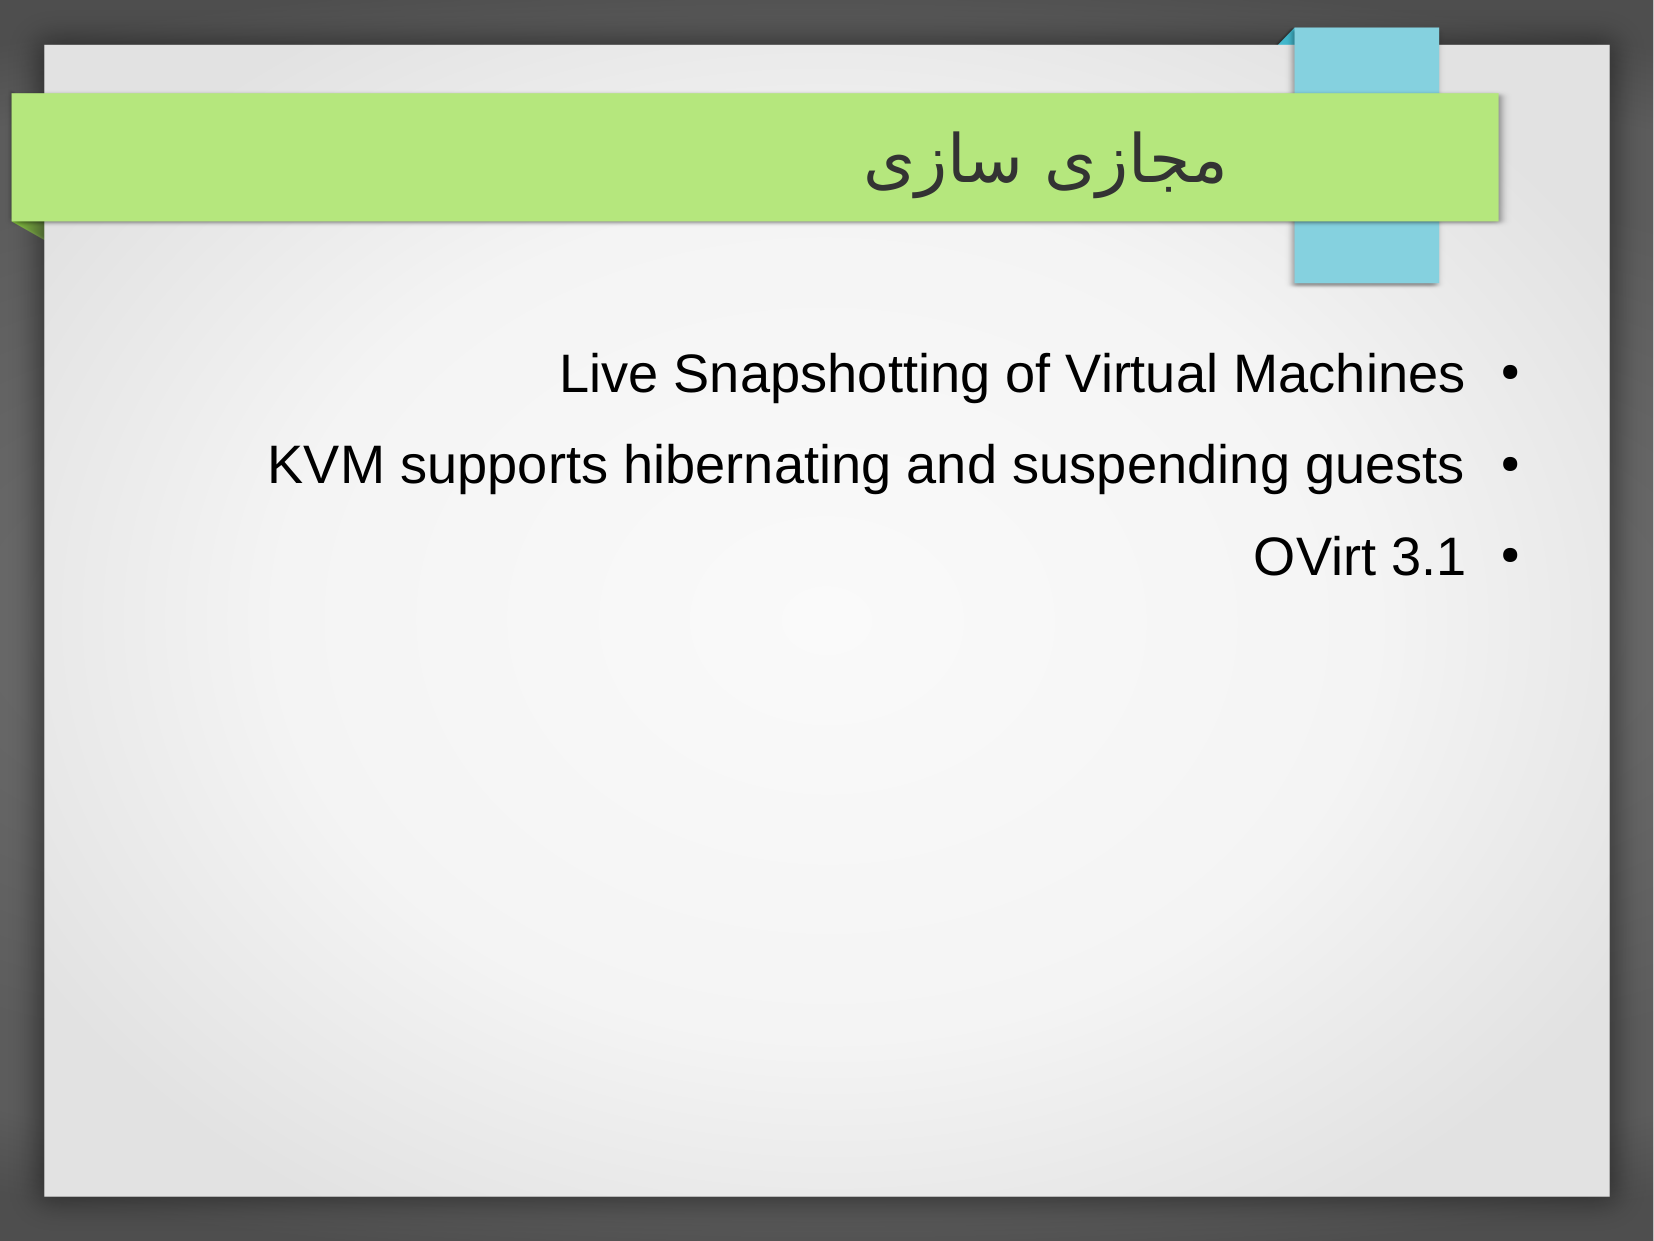

# مجازی سازی
Live Snapshotting of Virtual Machines
KVM supports hibernating and suspending guests
OVirt 3.1